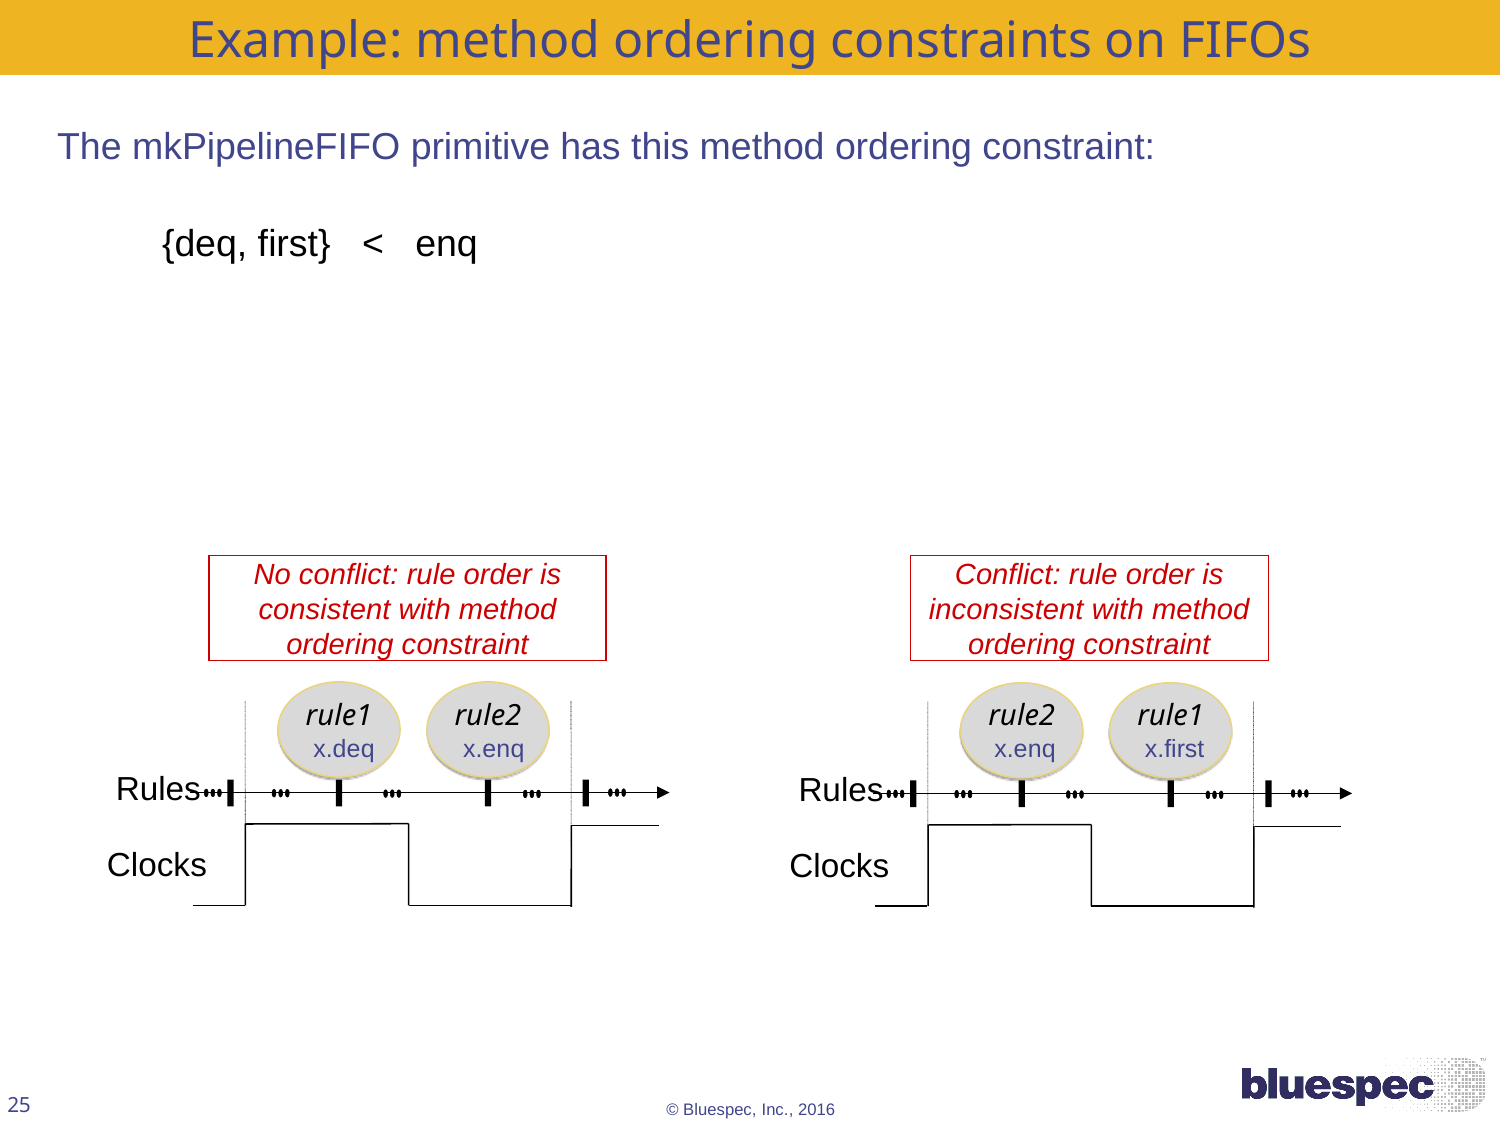

Example: method ordering constraints on FIFOs
The mkPipelineFIFO primitive has this method ordering constraint:
 {deq, first} < enq
No conflict: rule order is consistent with method ordering constraint
Conflict: rule order is inconsistent with method ordering constraint
rule1
rule2
rule2
rule1
x.deq
x.enq
x.enq
x.first
Rules
Rules
Clocks
Clocks